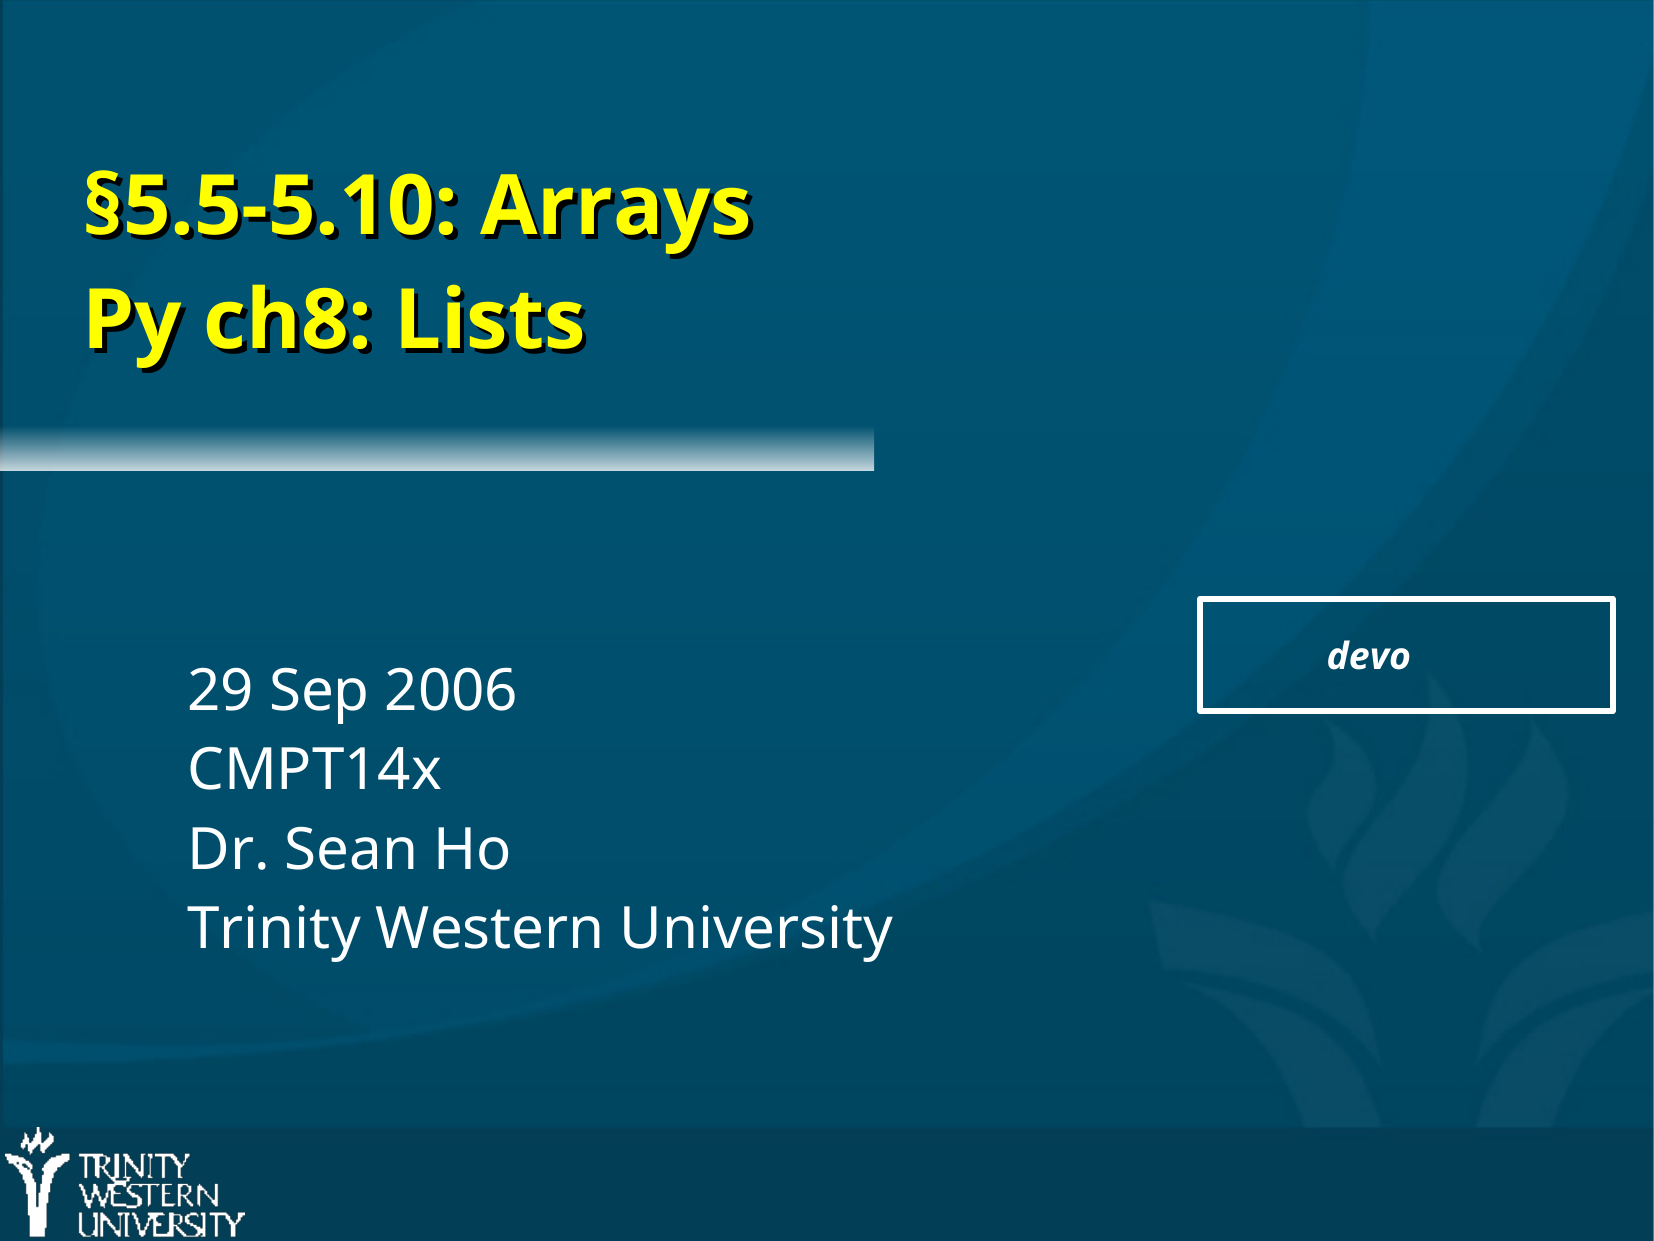

# §5.5-5.10: Arrays Py ch8: Lists
29 Sep 2006
CMPT14x
Dr. Sean Ho
Trinity Western University
devo